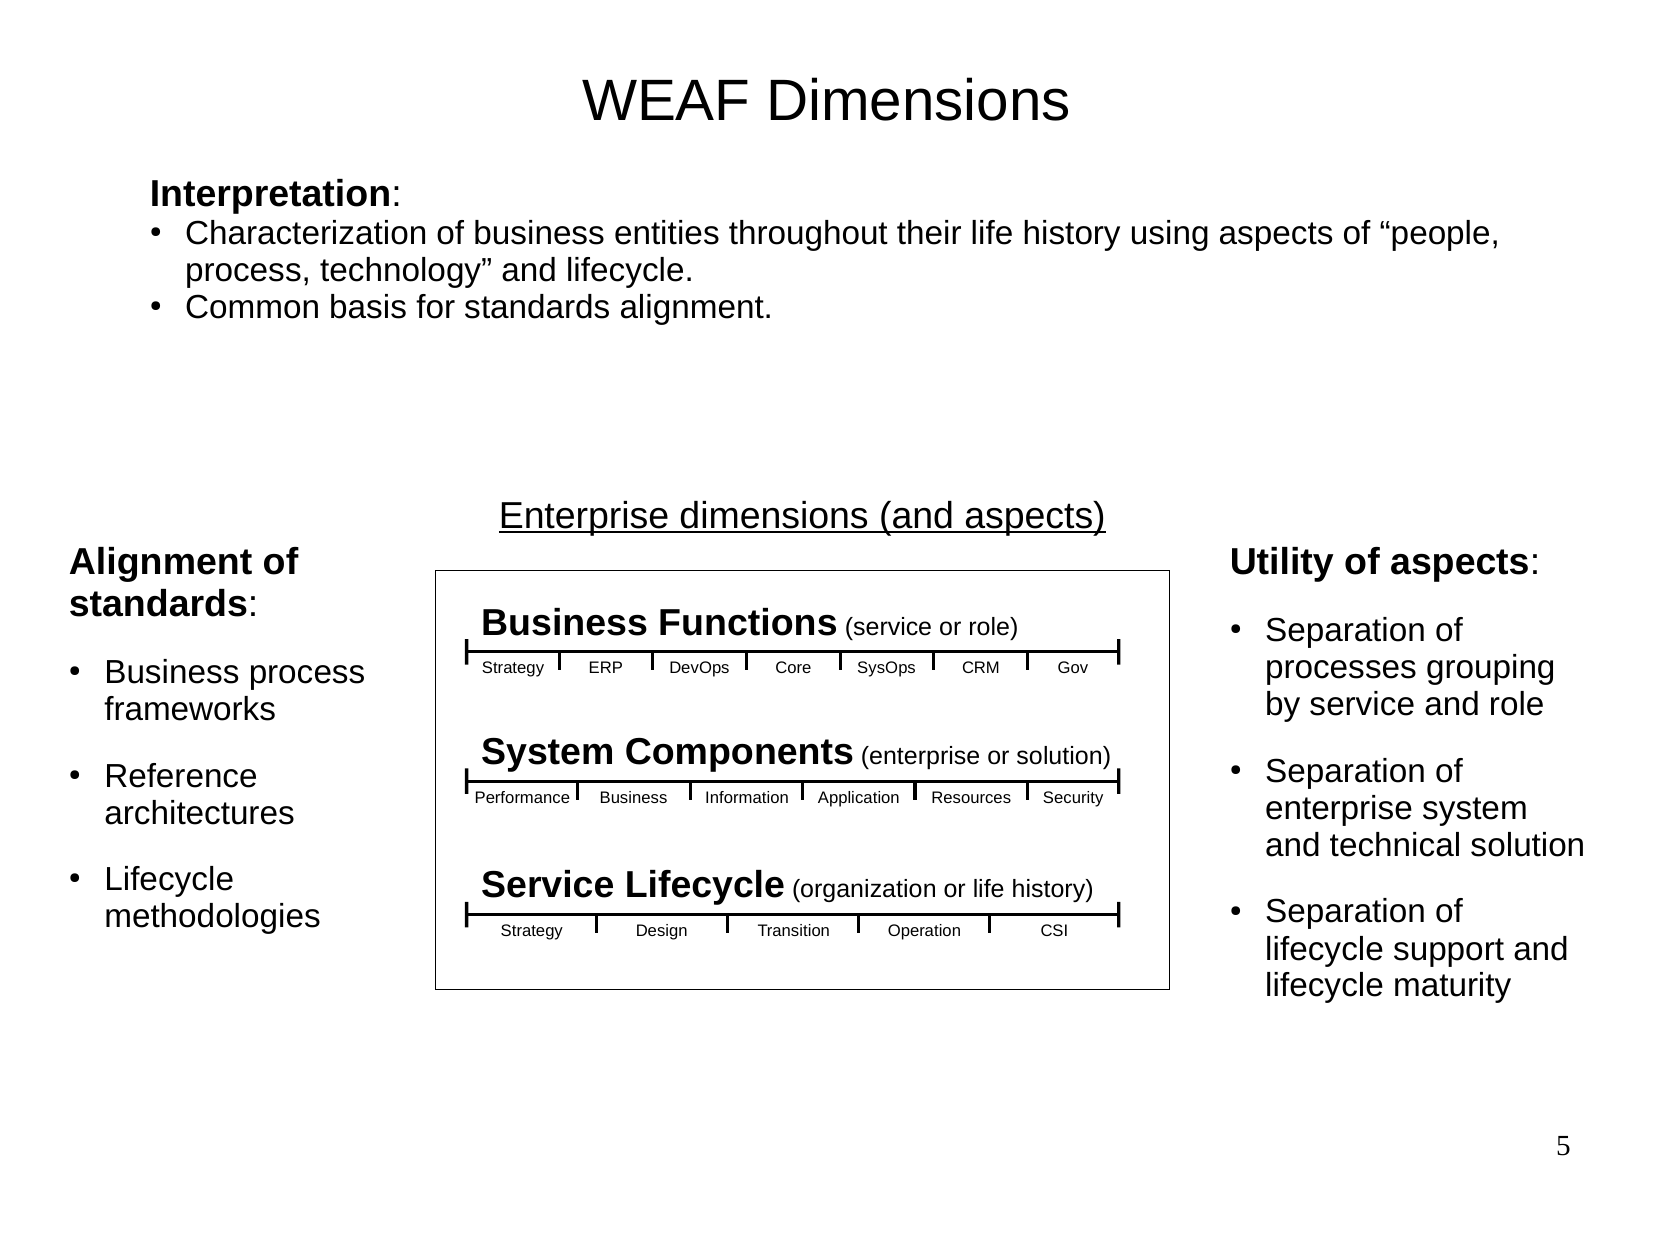

# WEAF Dimensions
Interpretation:
Characterization of business entities throughout their life history using aspects of “people, process, technology” and lifecycle.
Common basis for standards alignment.
Alignment of standards:
Business process frameworks
Reference architectures
Lifecycle methodologies
Utility of aspects:
Separation of processes grouping by service and role
Separation of enterprise system and technical solution
Separation of lifecycle support and lifecycle maturity
Enterprise dimensions (and aspects)
5